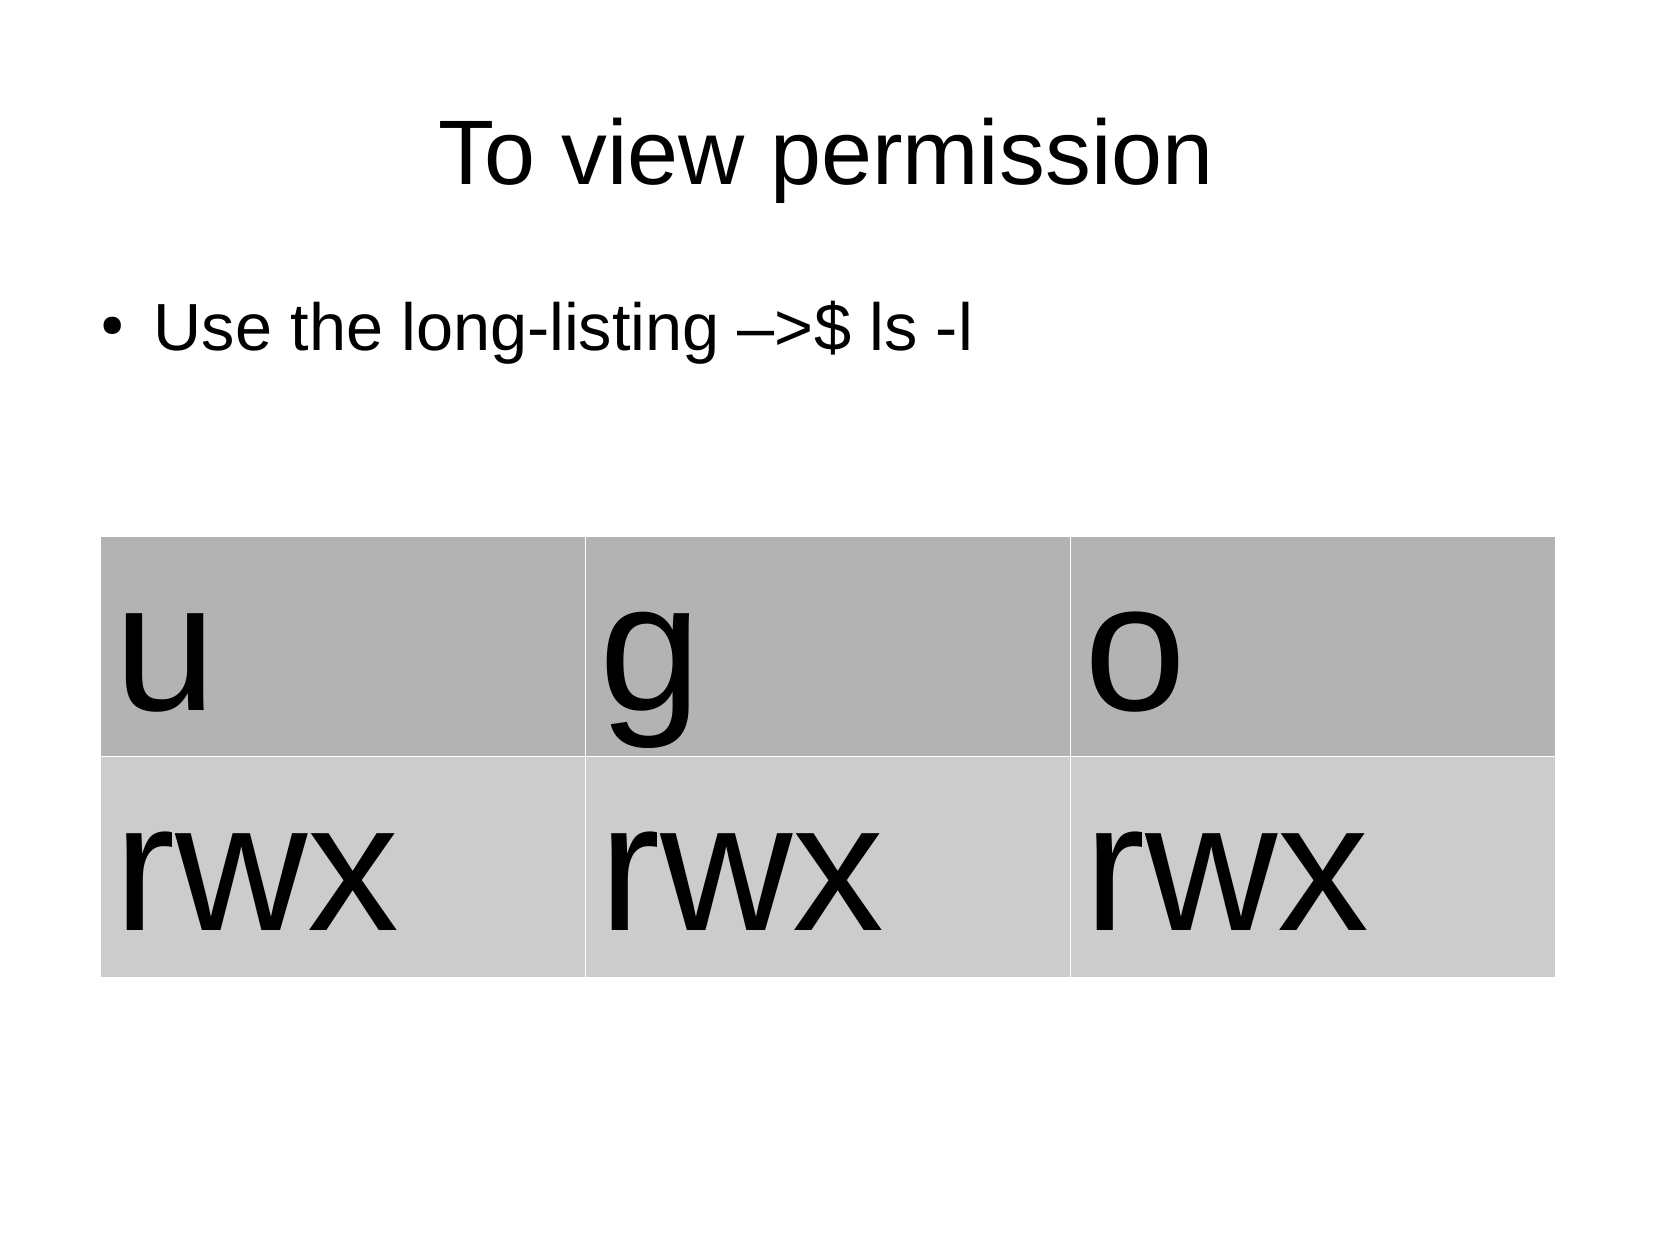

# To view permission
Use the long-listing –>$ ls -l
| u | g | o |
| --- | --- | --- |
| rwx | rwx | rwx |